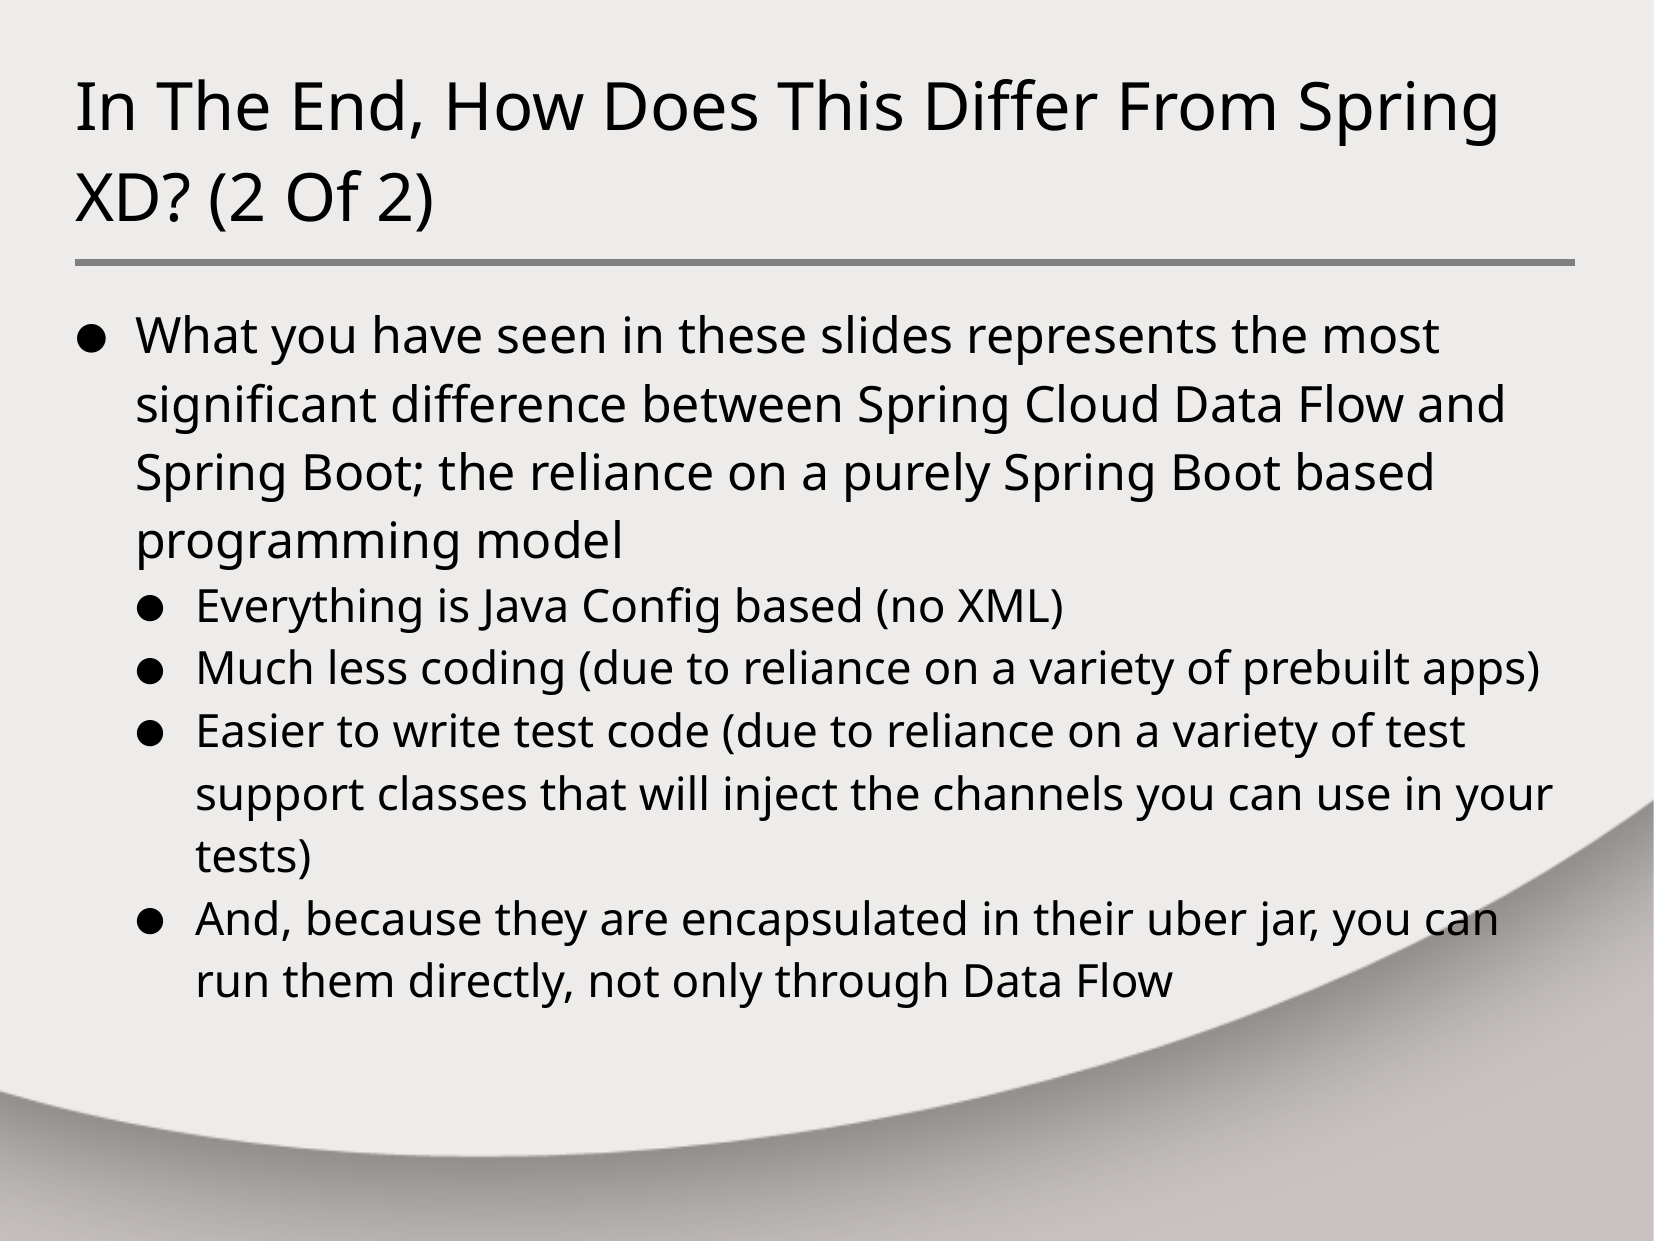

# In The End, How Does This Differ From Spring XD? (2 Of 2)
What you have seen in these slides represents the most significant difference between Spring Cloud Data Flow and Spring Boot; the reliance on a purely Spring Boot based programming model
Everything is Java Config based (no XML)
Much less coding (due to reliance on a variety of prebuilt apps)
Easier to write test code (due to reliance on a variety of test support classes that will inject the channels you can use in your tests)
And, because they are encapsulated in their uber jar, you can run them directly, not only through Data Flow